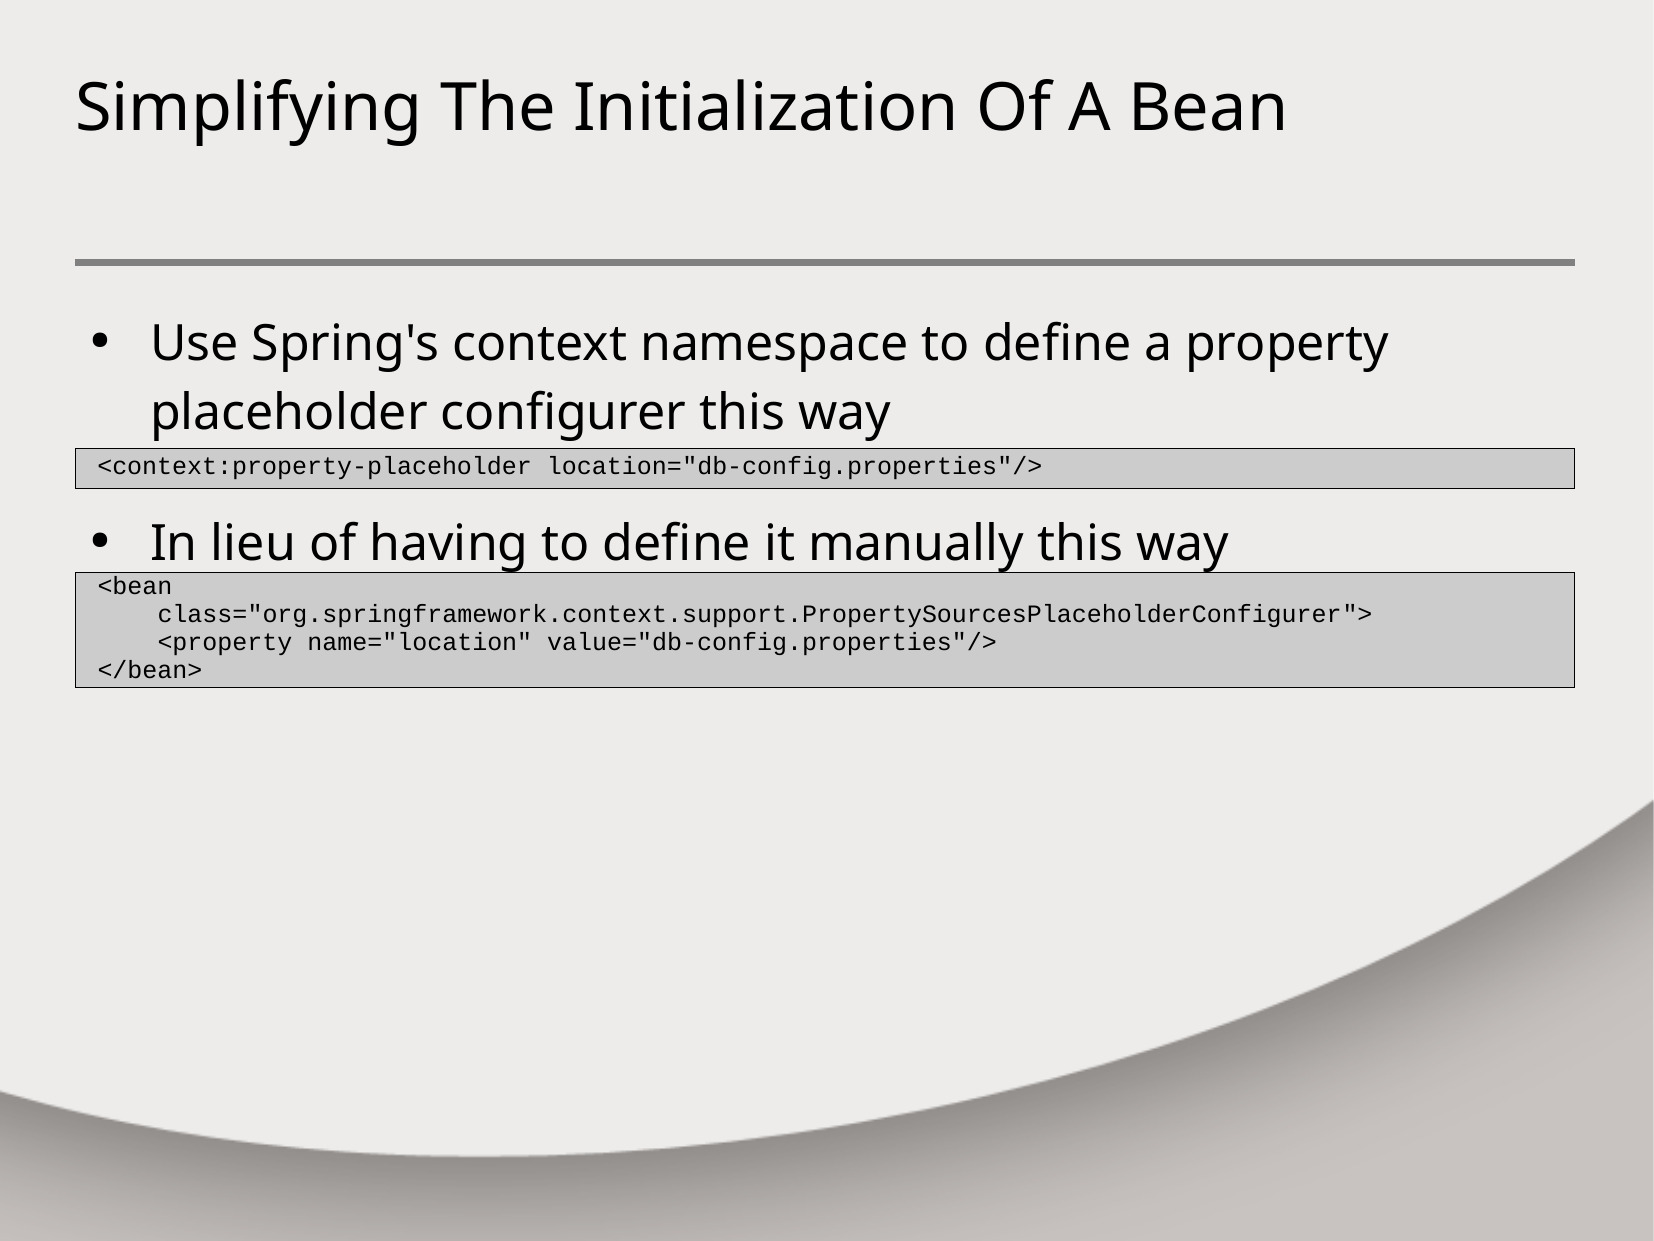

# Simplifying The Initialization Of A Bean
Use Spring's context namespace to define a property placeholder configurer this way
In lieu of having to define it manually this way
<context:property-placeholder location="db-config.properties"/>
<bean
 class="org.springframework.context.support.PropertySourcesPlaceholderConfigurer">
 <property name="location" value="db-config.properties"/>
</bean>